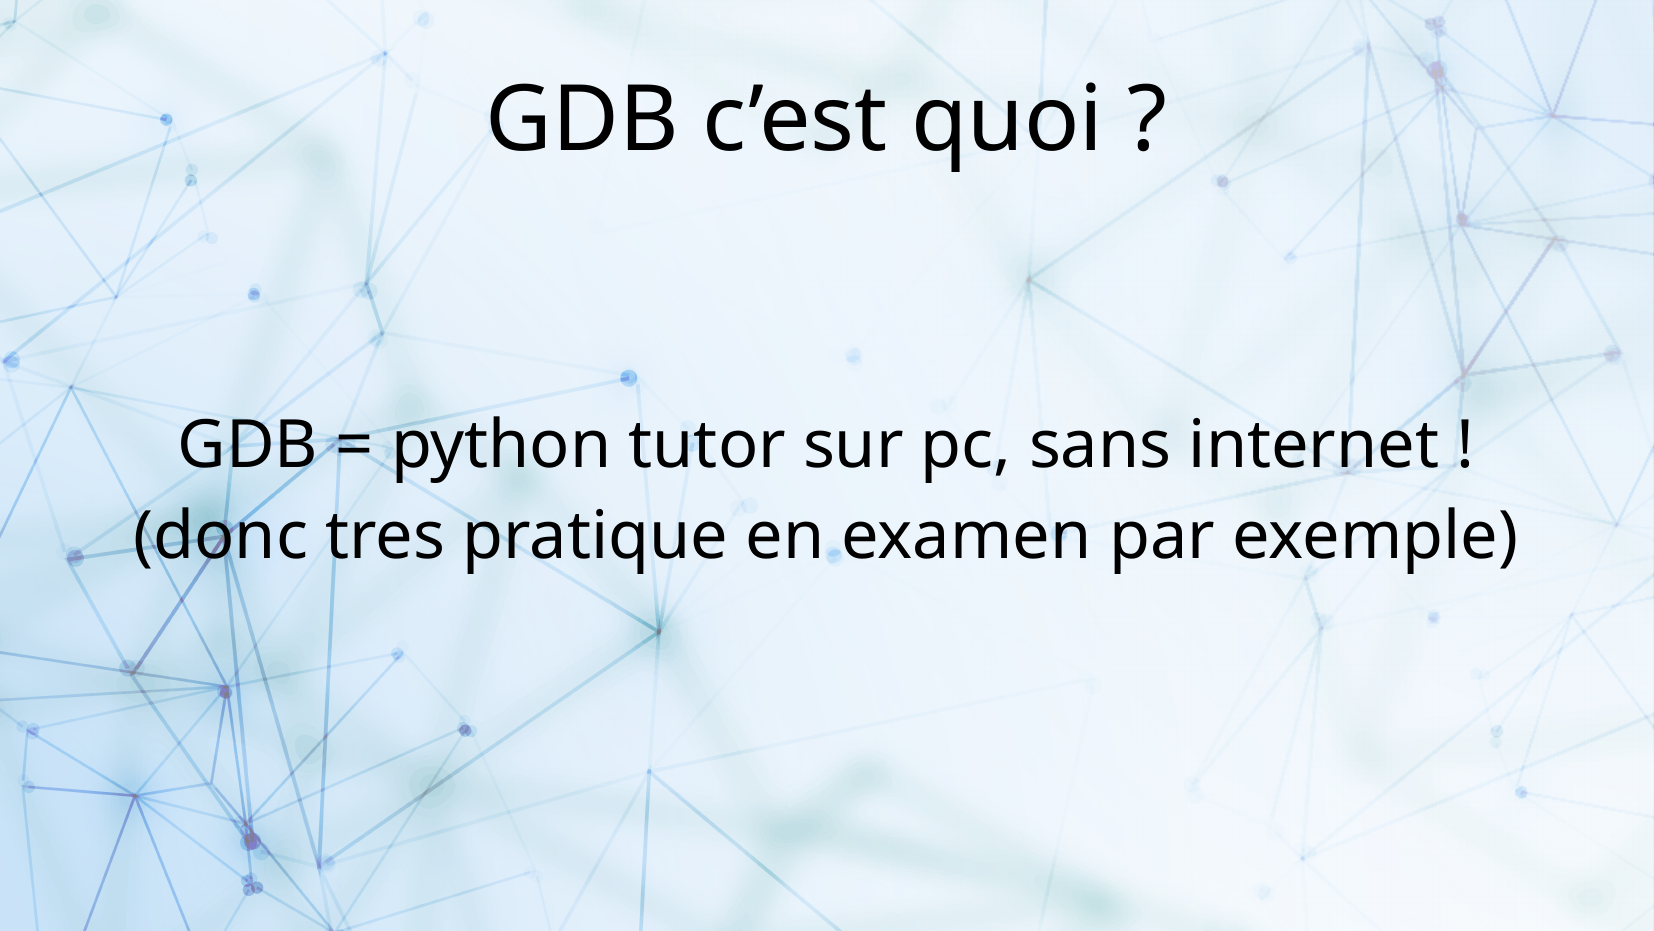

# GDB c’est quoi ?
GDB = python tutor sur pc, sans internet !
(donc tres pratique en examen par exemple)